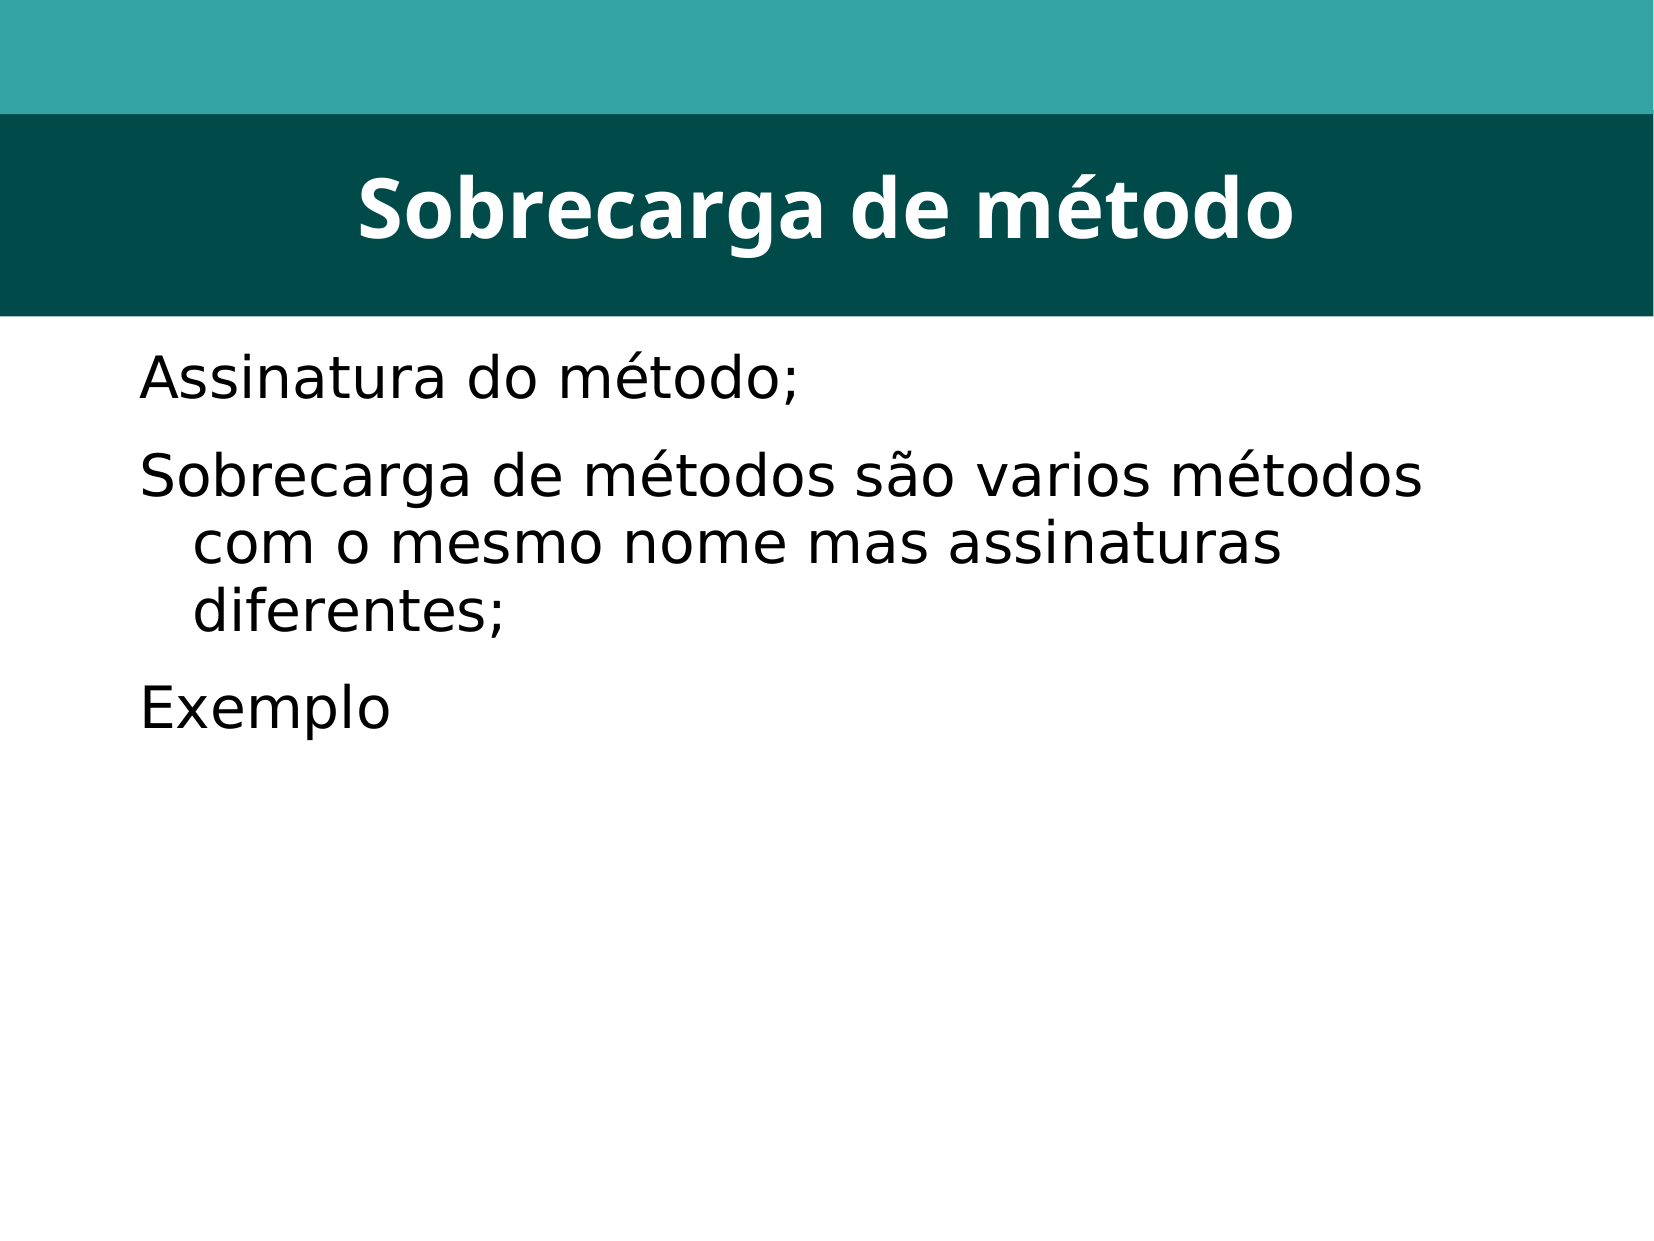

# Sobrecarga de método
Assinatura do método;
Sobrecarga de métodos são varios métodos com o mesmo nome mas assinaturas diferentes;
Exemplo